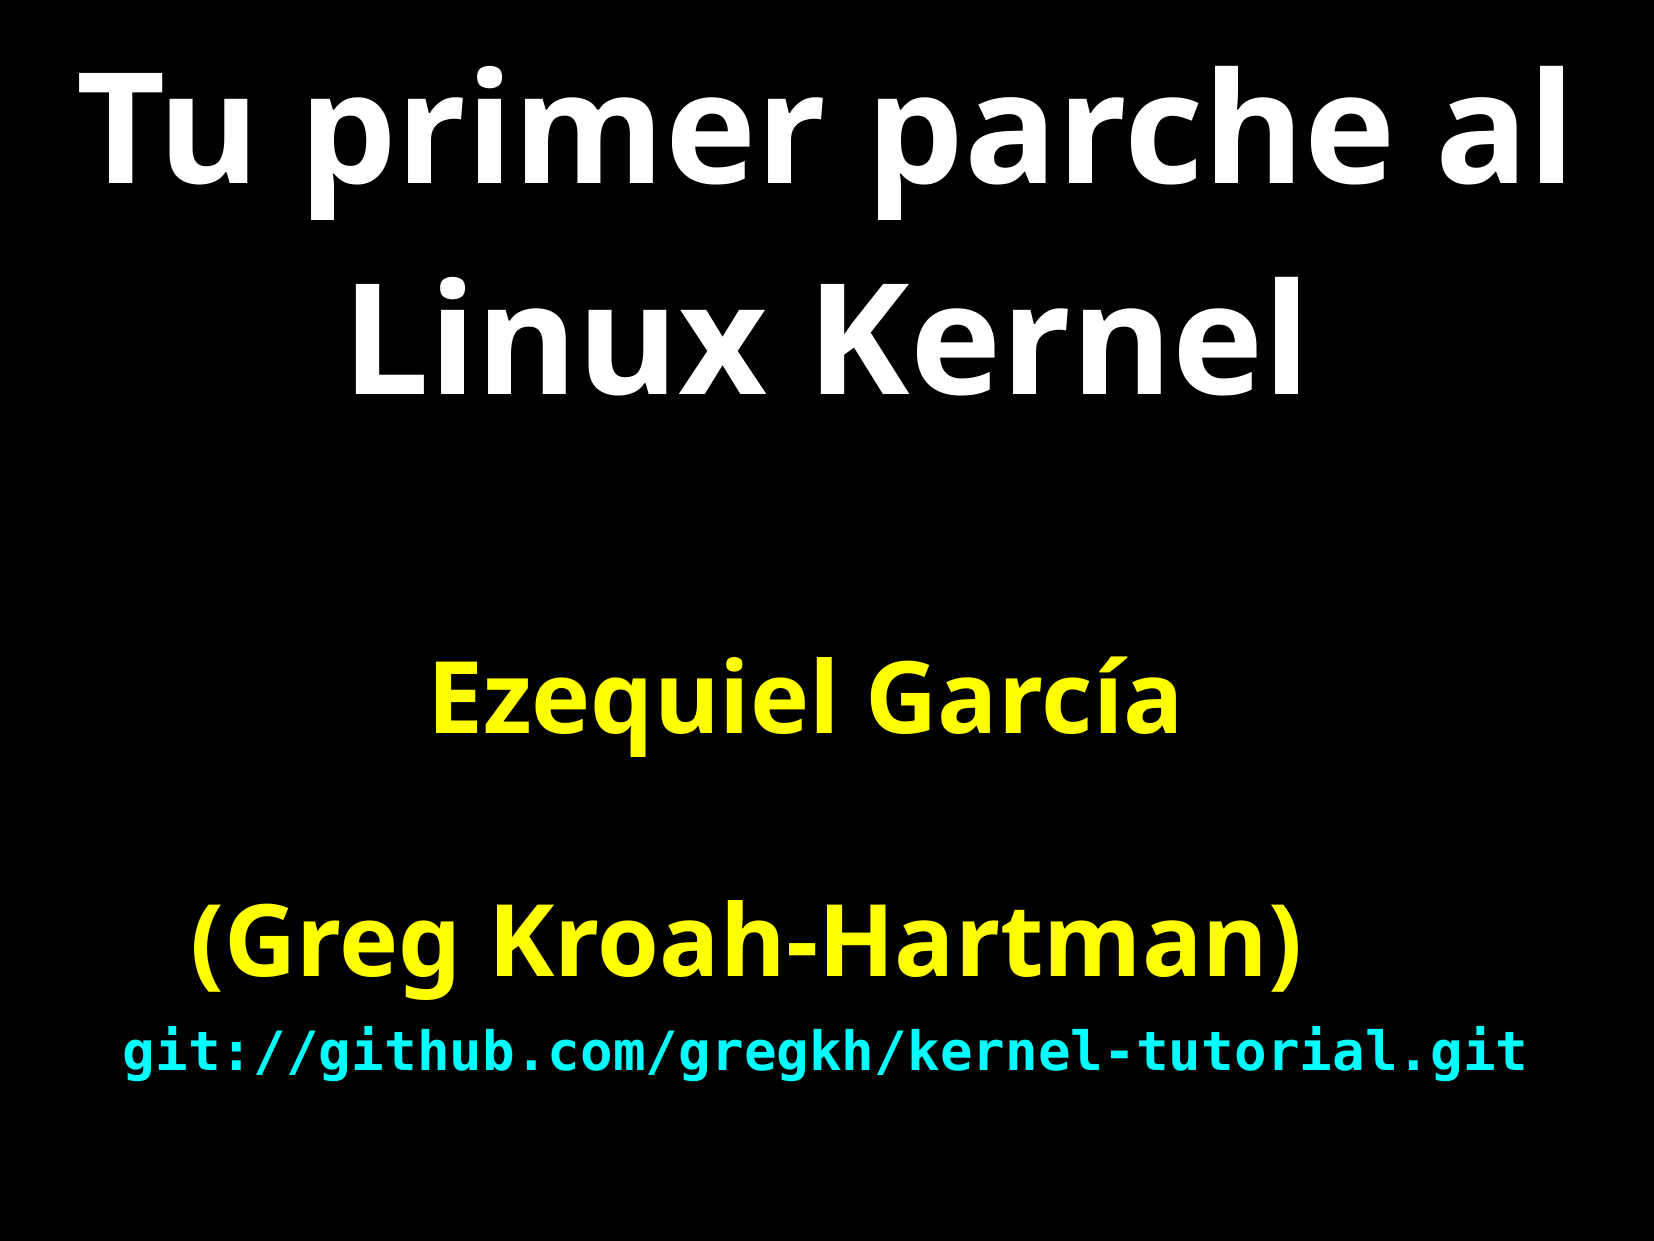

Tu primer parche al Linux Kernel
Ezequiel García
(Greg Kroah-Hartman)
git://github.com/gregkh/kernel-tutorial.git